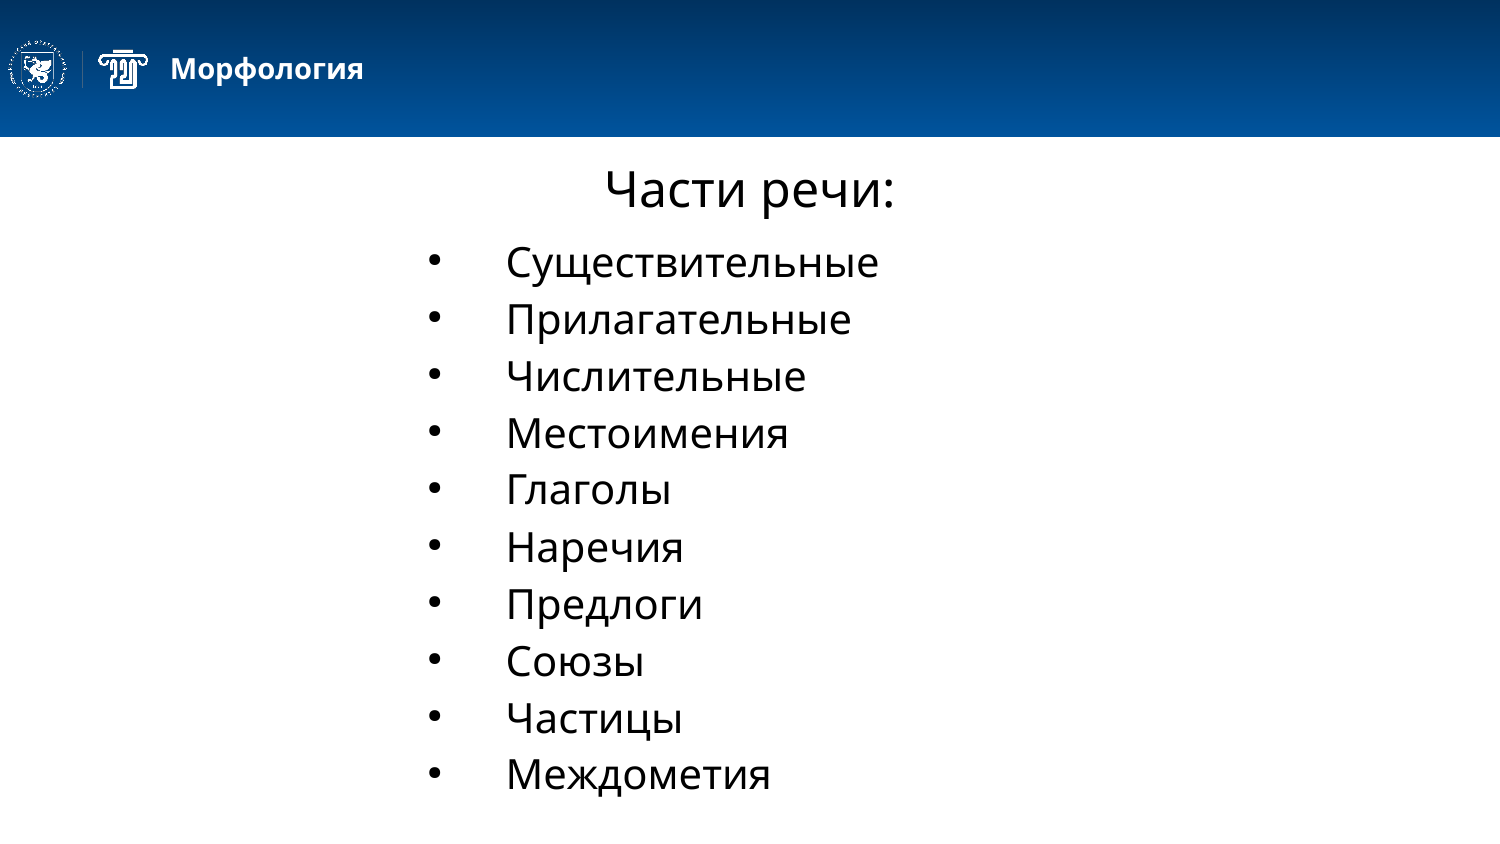

Морфология
Части речи:
 Существительные
 Прилагательные
 Числительные
 Местоимения
 Глаголы
 Наречия
 Предлоги
 Союзы
 Частицы
 Междометия